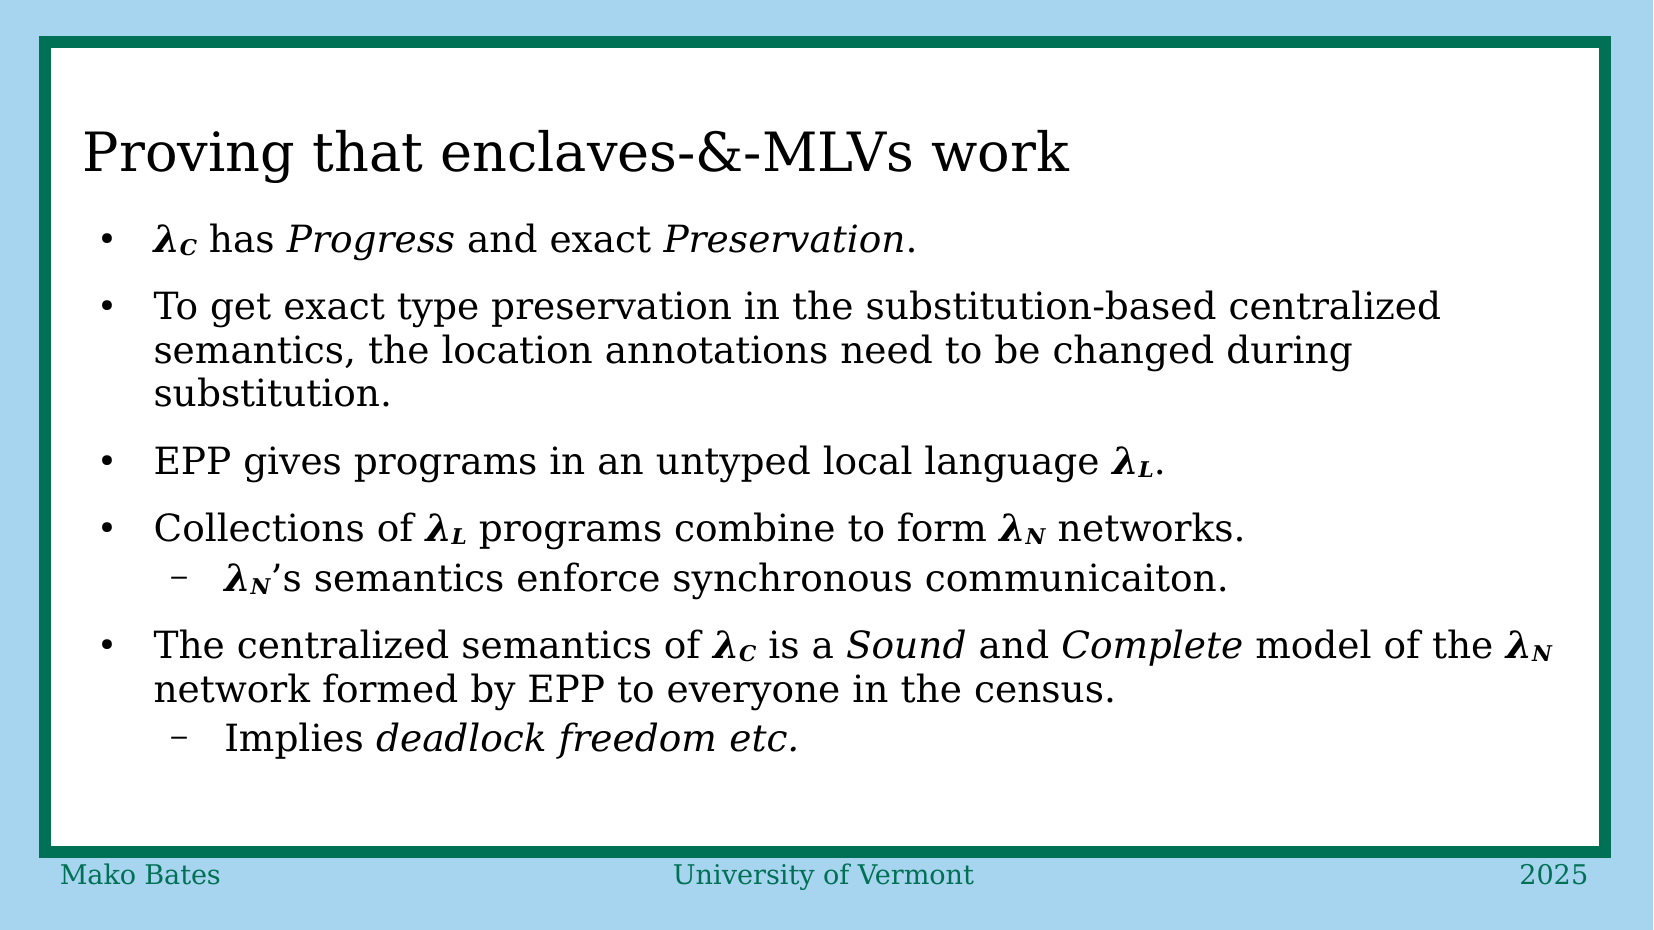

# Proving that enclaves-&-MLVs work
𝝀𝑪 has Progress and exact Preservation.
To get exact type preservation in the substitution-based centralized semantics, the location annotations need to be changed during substitution.
EPP gives programs in an untyped local language 𝝀𝑳.
Collections of 𝝀𝑳 programs combine to form 𝝀𝑵 networks.
𝝀𝑵’s semantics enforce synchronous communicaiton.
The centralized semantics of 𝝀𝑪 is a Sound and Complete model of the 𝝀𝑵 network formed by EPP to everyone in the census.
Implies deadlock freedom etc.